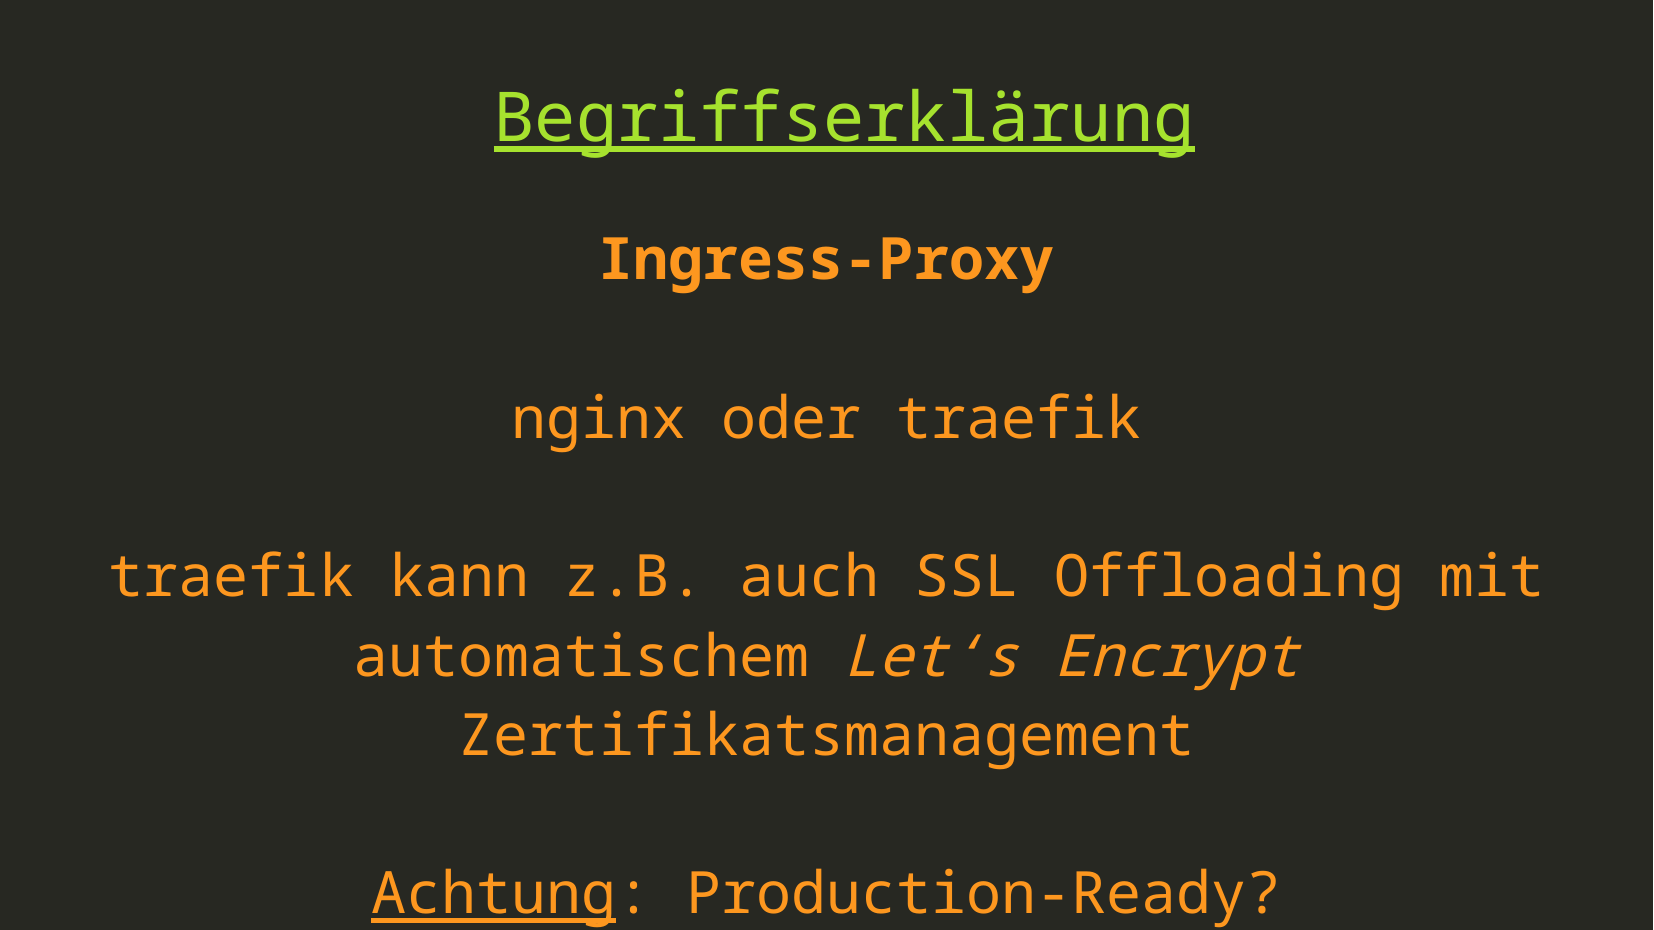

# Begriffserklärung
Ingress-Proxy
nginx oder traefik
traefik kann z.B. auch SSL Offloading mit automatischem Let‘s Encrypt Zertifikatsmanagement
Achtung: Production-Ready?